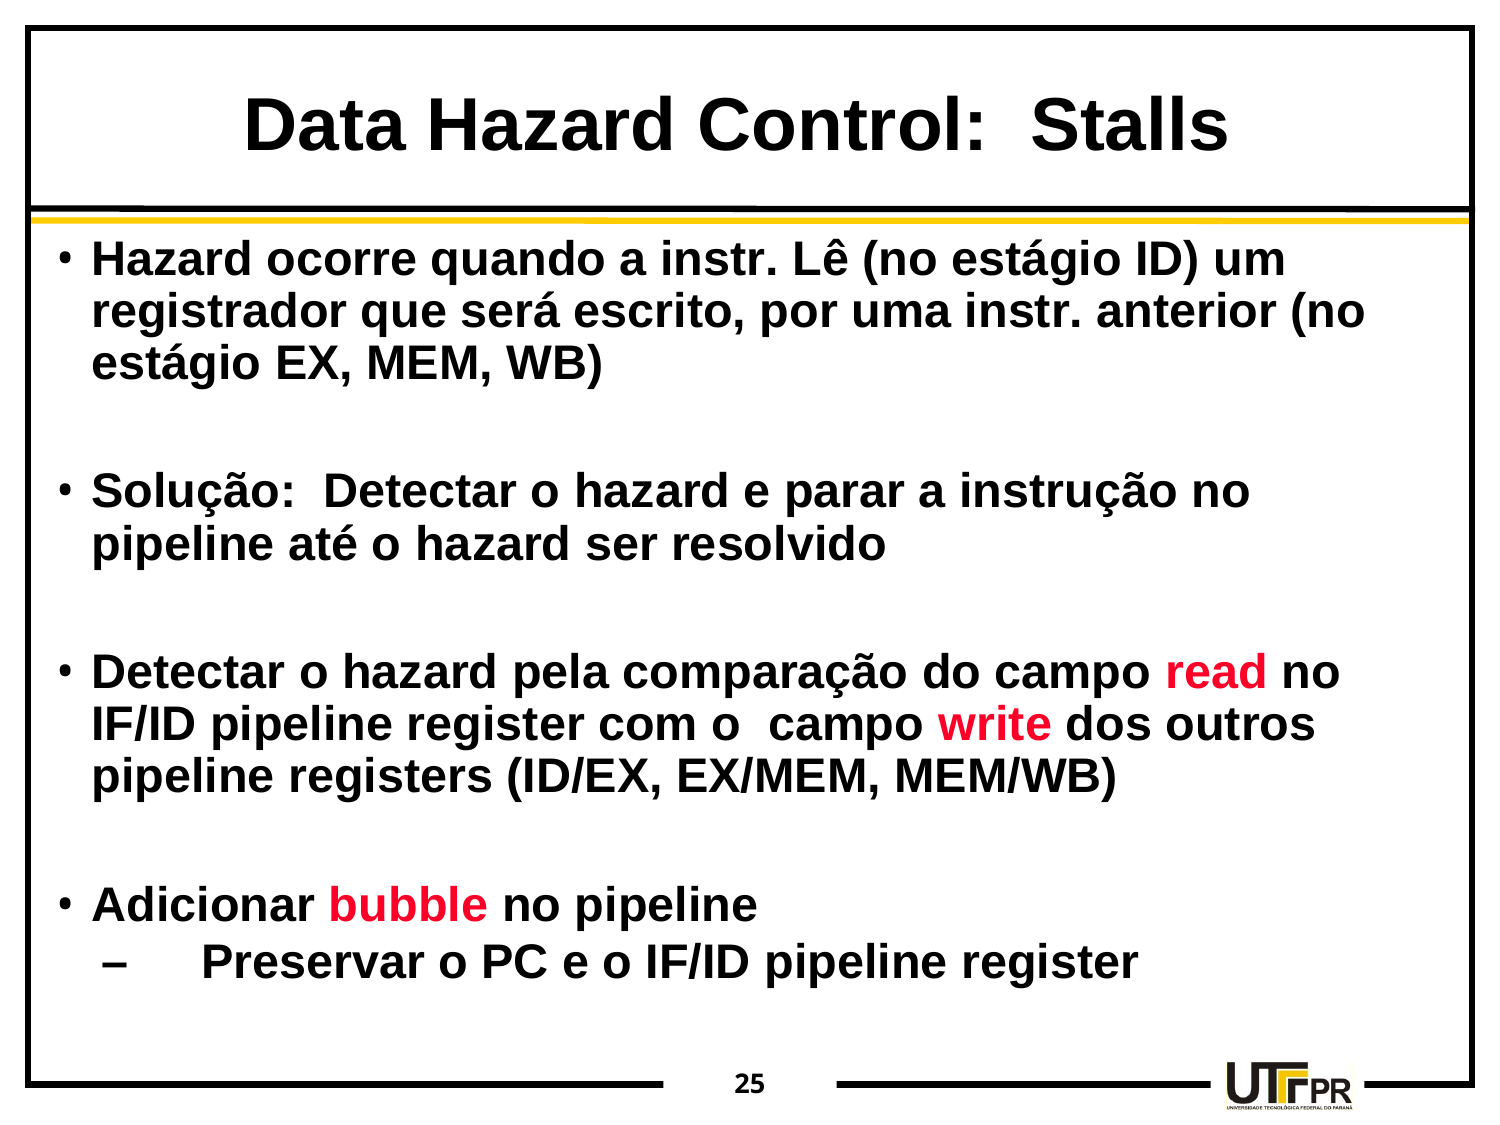

# Data Hazard Control: Stalls
Hazard ocorre quando a instr. Lê (no estágio ID) um registrador que será escrito, por uma instr. anterior (no estágio EX, MEM, WB)
Solução: Detectar o hazard e parar a instrução no pipeline até o hazard ser resolvido
Detectar o hazard pela comparação do campo read no IF/ID pipeline register com o campo write dos outros pipeline registers (ID/EX, EX/MEM, MEM/WB)
Adicionar bubble no pipeline
	–	Preservar o PC e o IF/ID pipeline register